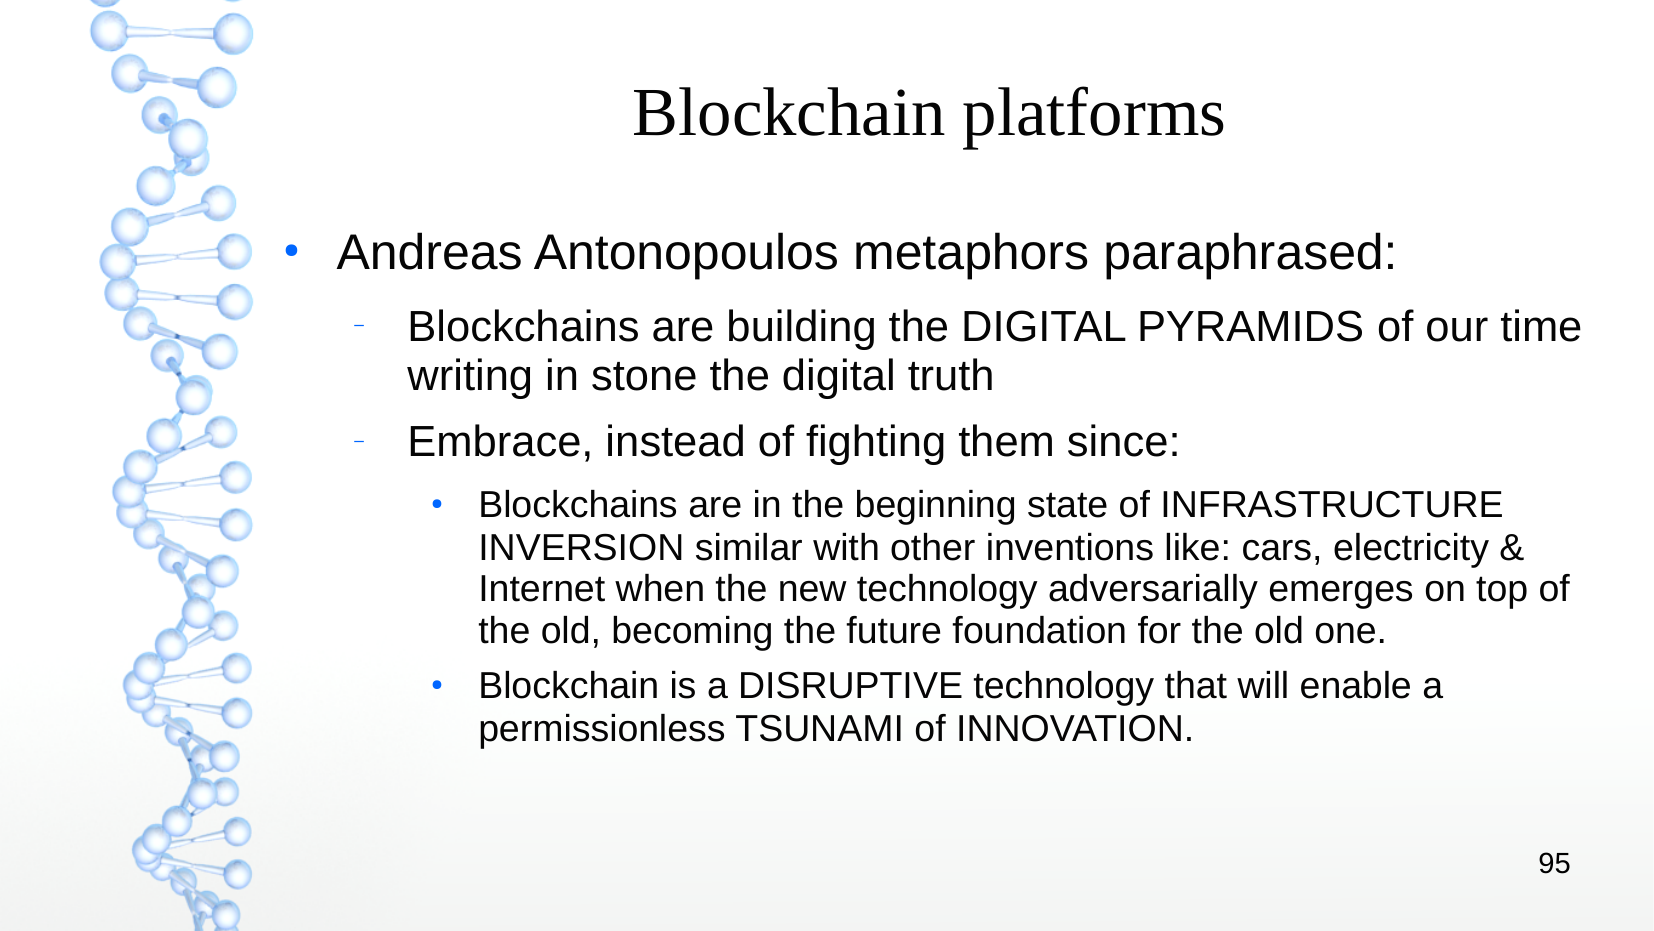

# Blockchain platforms
Andreas Antonopoulos metaphors paraphrased:
Blockchains are building the DIGITAL PYRAMIDS of our time writing in stone the digital truth
Embrace, instead of fighting them since:
Blockchains are in the beginning state of INFRASTRUCTURE INVERSION similar with other inventions like: cars, electricity & Internet when the new technology adversarially emerges on top of the old, becoming the future foundation for the old one.
Blockchain is a DISRUPTIVE technology that will enable a permissionless TSUNAMI of INNOVATION.
95